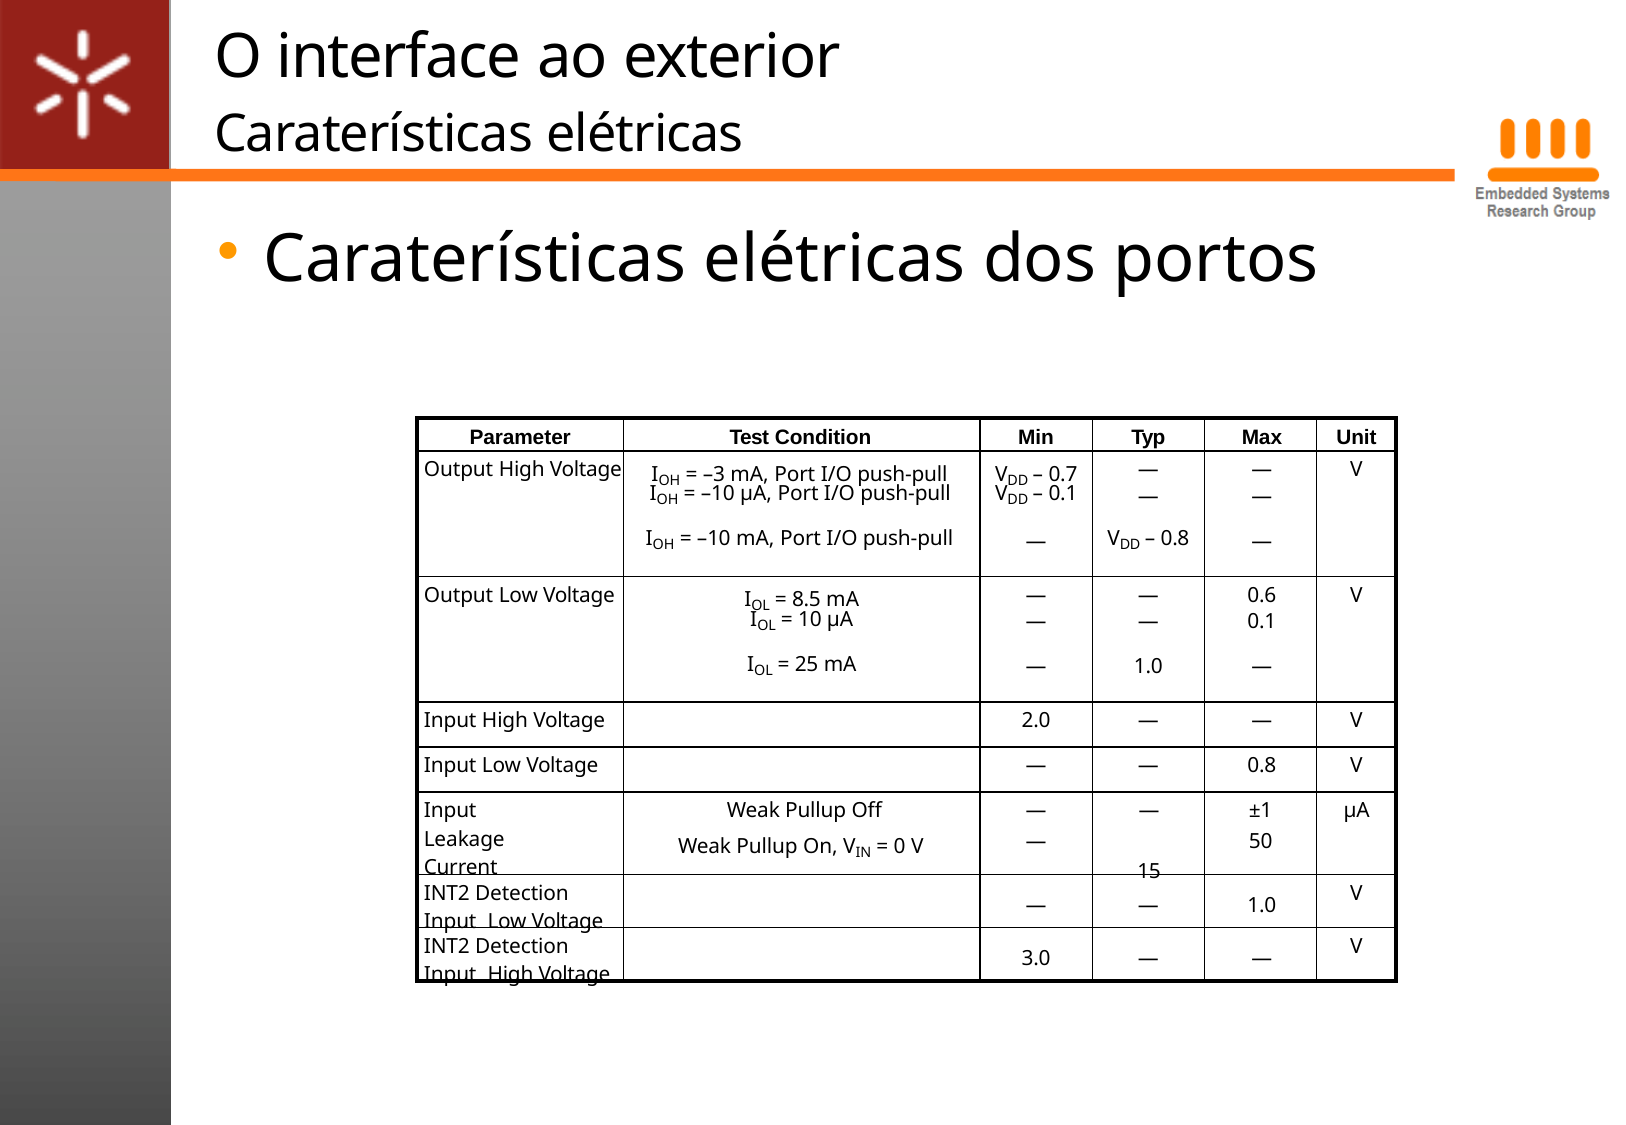

# O interface ao exterior Caraterísticas elétricas
Caraterísticas elétricas dos portos
| Parameter | Test Condition | Min | Typ | Max | Unit |
| --- | --- | --- | --- | --- | --- |
| Output High Voltage | IOH = –3 mA, Port I/O push-pull | VDD – 0.7 | — | — | V |
| | IOH = –10 µA, Port I/O push-pull | VDD – 0.1 | — | — | |
| | IOH = –10 mA, Port I/O push-pull | — | VDD – 0.8 | — | |
| Output Low Voltage | IOL = 8.5 mA | — | — | 0.6 | V |
| | IOL = 10 µA | — | — | 0.1 | |
| | IOL = 25 mA | — | 1.0 | — | |
| Input High Voltage | | 2.0 | — | — | V |
| Input Low Voltage | | — | — | 0.8 | V |
| Input Leakage Current | Weak Pullup Off Weak Pullup On, VIN = 0 V | — — | — 15 | ±1 50 | µA |
| INT2 Detection Input Low Voltage | | — | — | 1.0 | V |
| INT2 Detection Input High Voltage | | 3.0 | — | — | V |